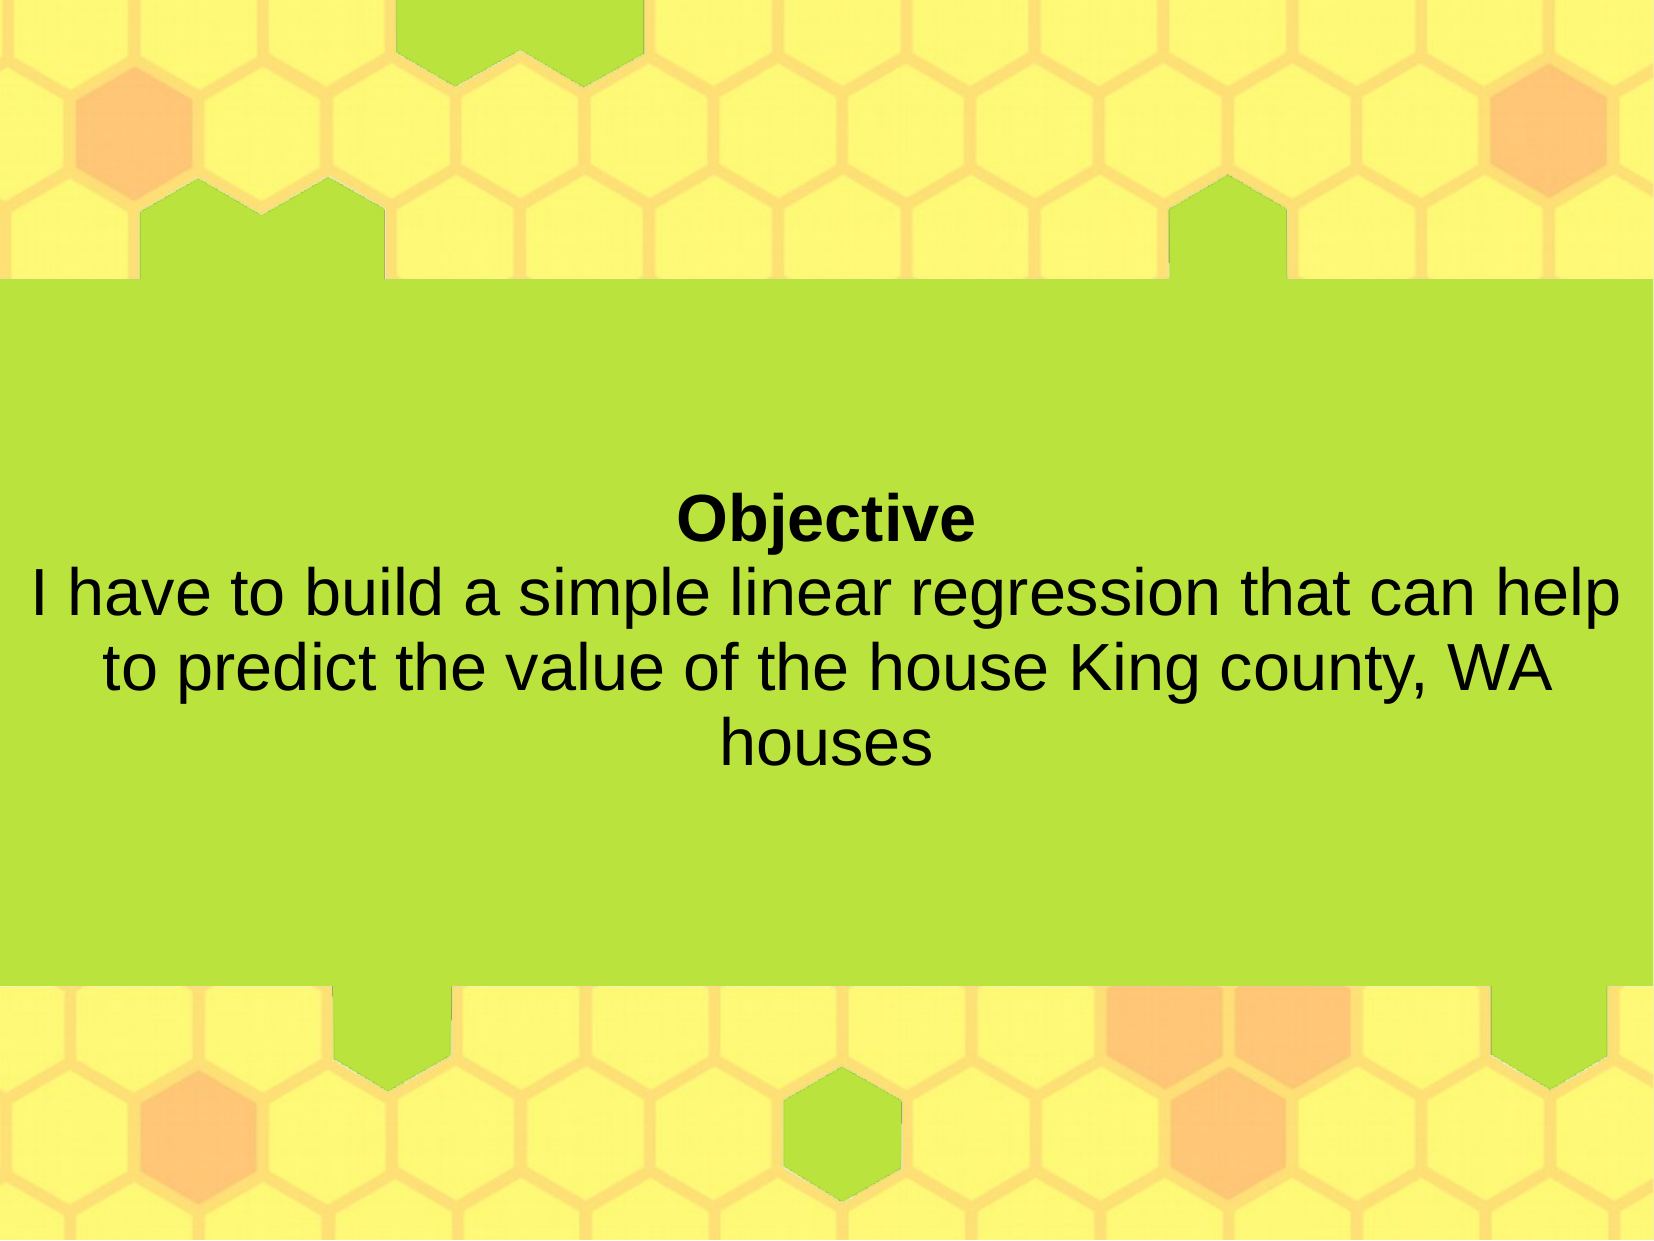

# Objective
I have to build a simple linear regression that can help to predict the value of the house King county, WA houses